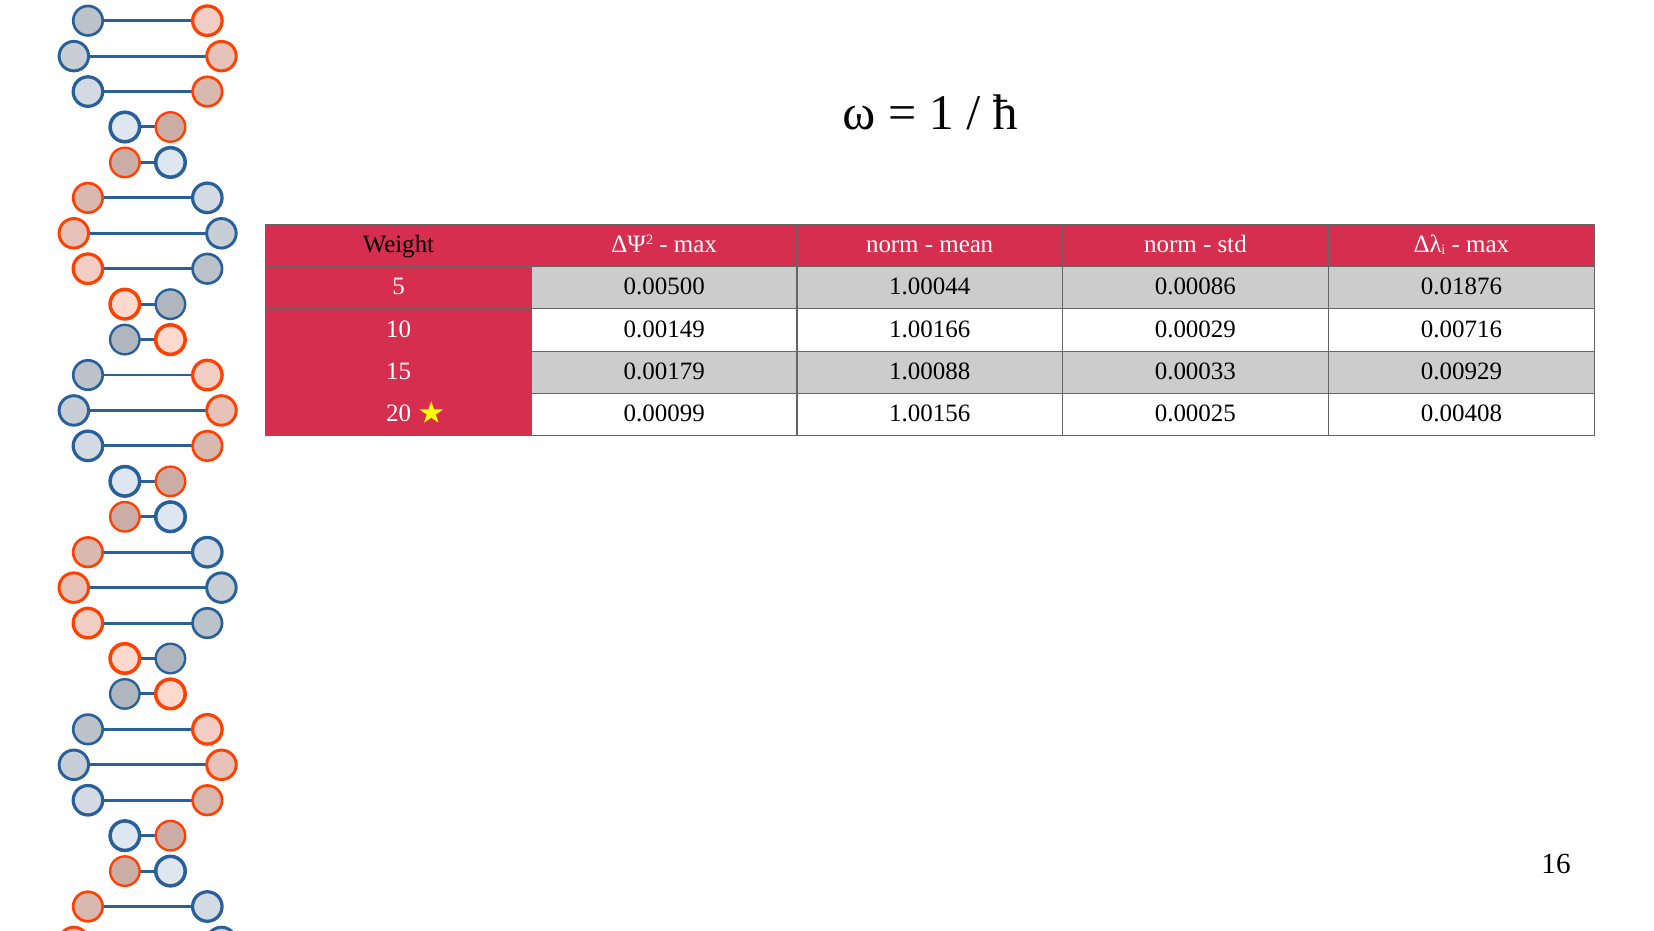

# ω = 1 / ħ
| Weight | ΔΨ2 - max | norm - mean | norm - std | Δλi - max |
| --- | --- | --- | --- | --- |
| 5 | 0.00500 | 1.00044 | 0.00086 | 0.01876 |
| 10 | 0.00149 | 1.00166 | 0.00029 | 0.00716 |
| 15 | 0.00179 | 1.00088 | 0.00033 | 0.00929 |
| 20 | 0.00099 | 1.00156 | 0.00025 | 0.00408 |
16